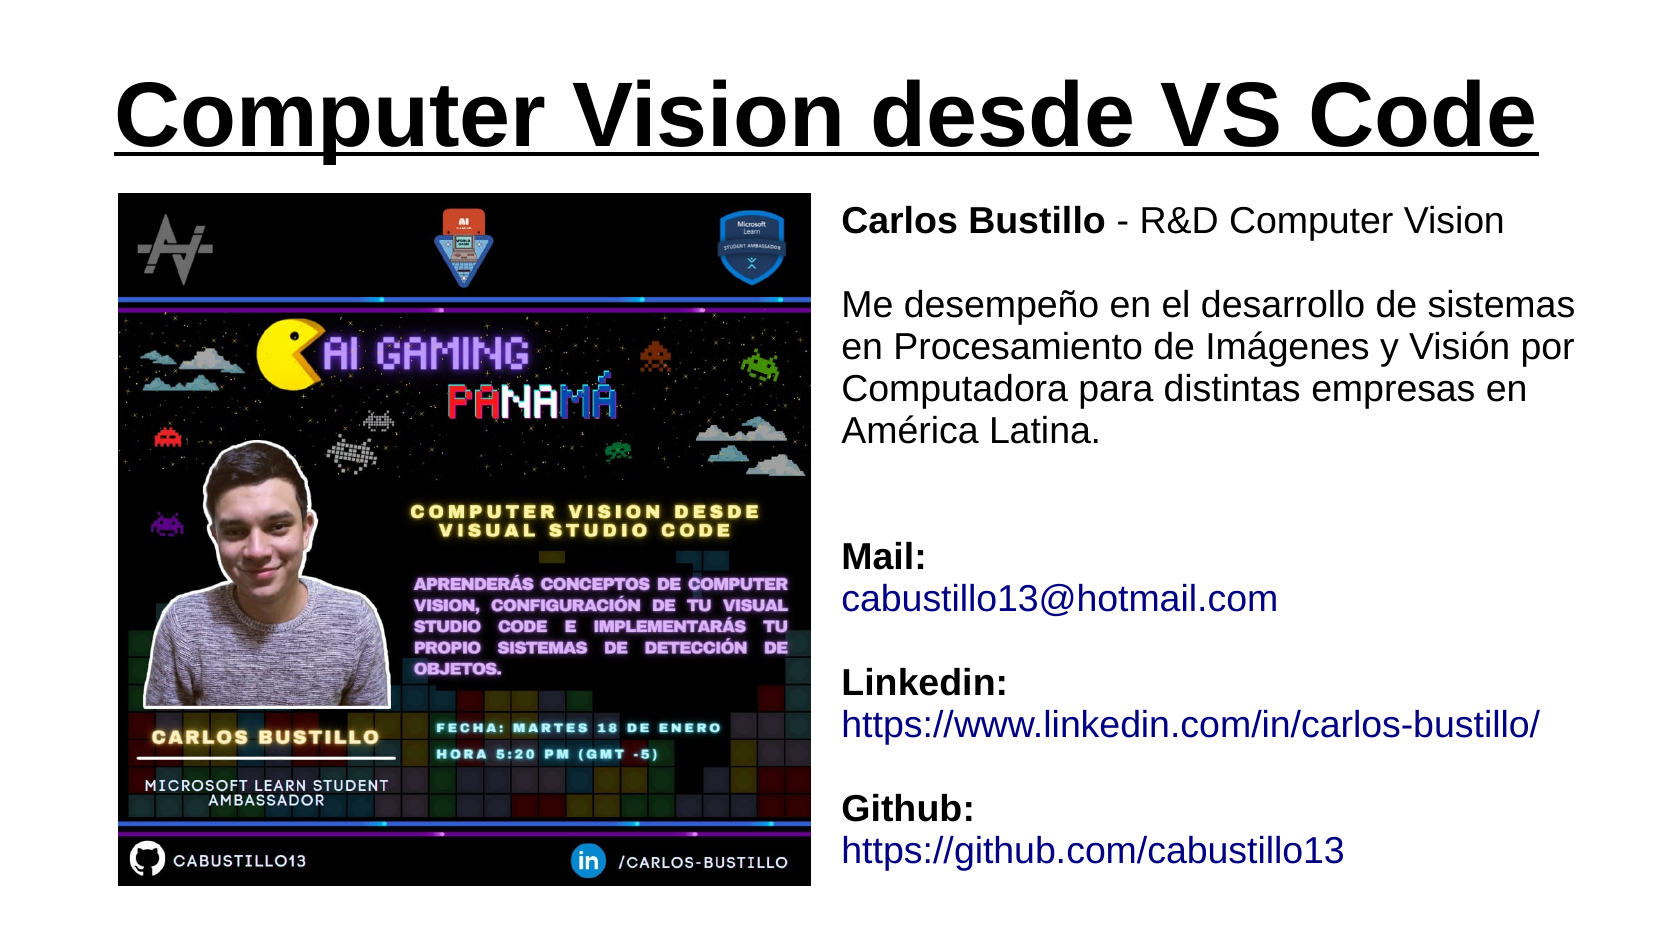

# Computer Vision desde VS Code
Carlos Bustillo - R&D Computer Vision
Me desempeño en el desarrollo de sistemas en Procesamiento de Imágenes y Visión por Computadora para distintas empresas en América Latina.
Mail:
cabustillo13@hotmail.com
Linkedin: https://www.linkedin.com/in/carlos-bustillo/
Github:
https://github.com/cabustillo13